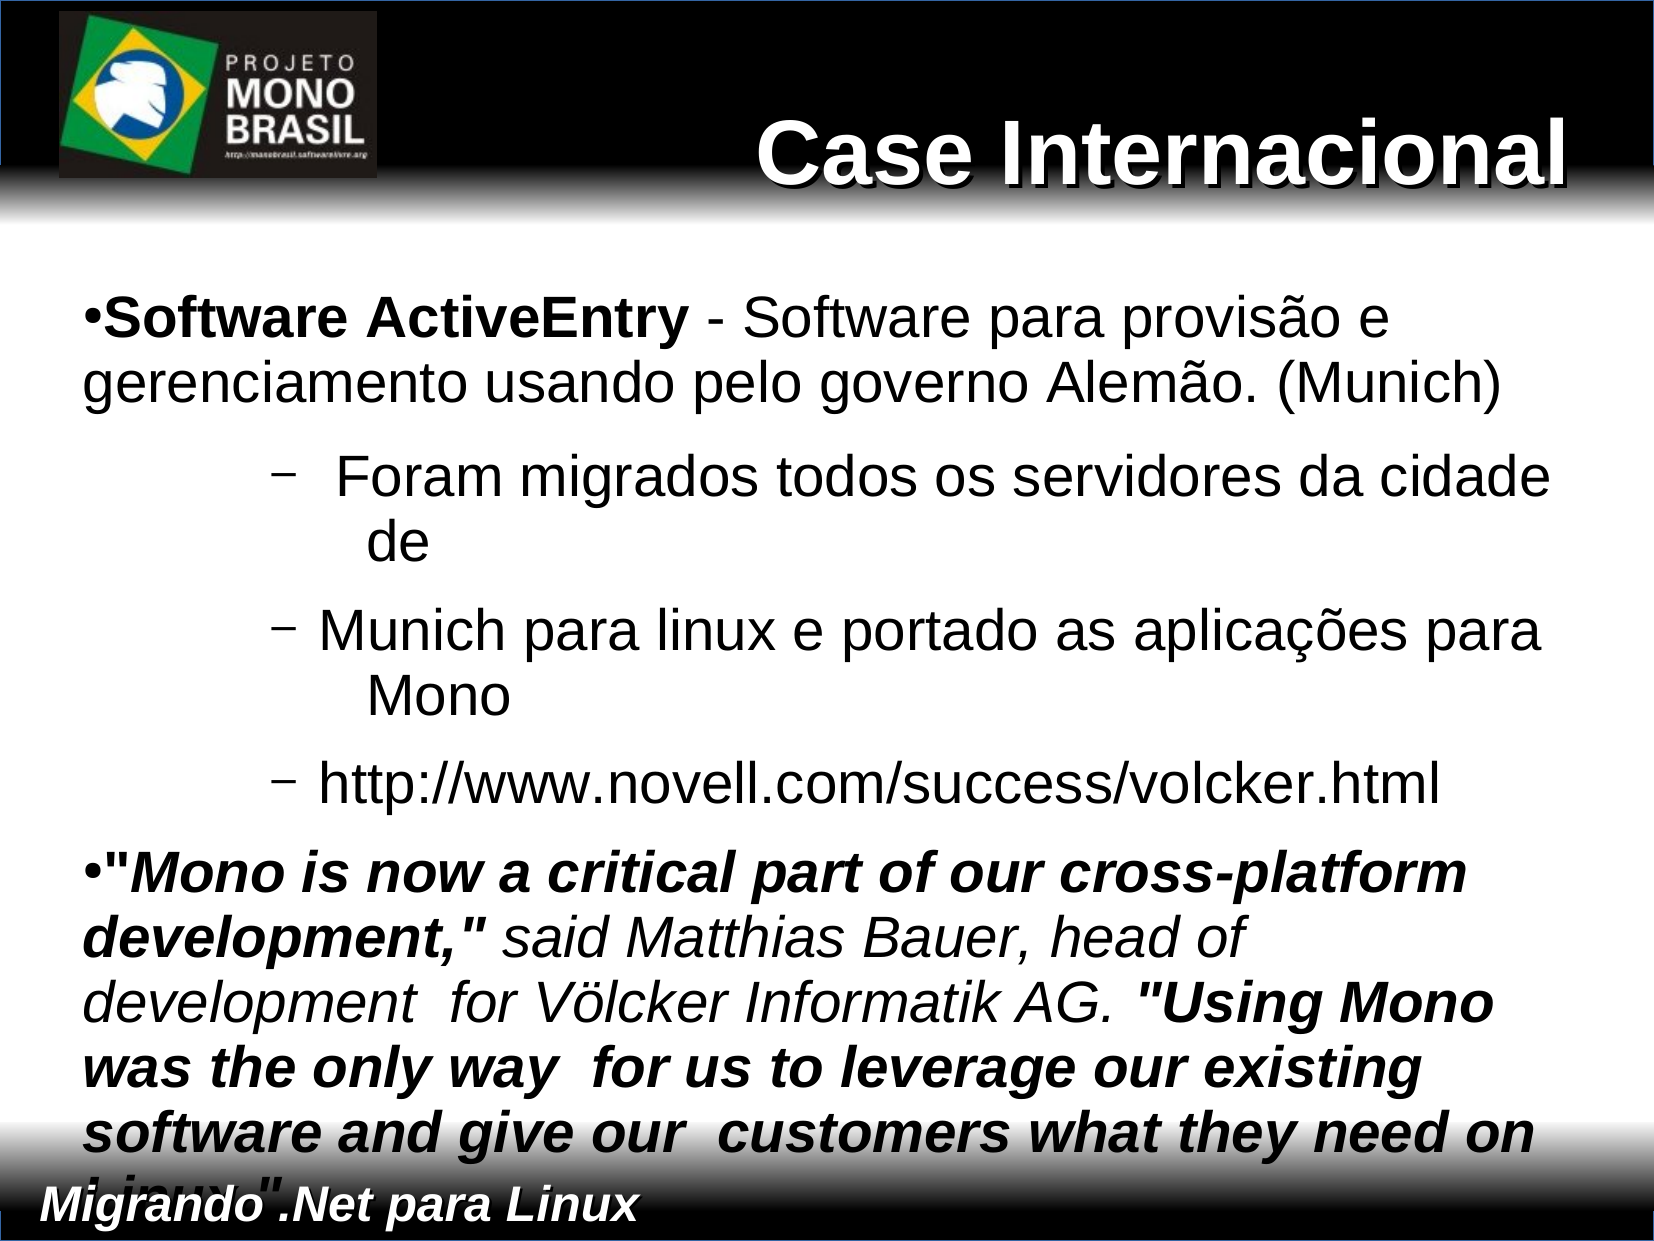

# Case Internacional
Software ActiveEntry - Software para provisão e gerenciamento usando pelo governo Alemão. (Munich)
 Foram migrados todos os servidores da cidade de
Munich para linux e portado as aplicações para Mono
http://www.novell.com/success/volcker.html
"Mono is now a critical part of our cross-platform development," said Matthias Bauer, head of development for Völcker Informatik AG. "Using Mono was the only way for us to leverage our existing software and give our customers what they need on Linux."
Migrando .Net para Linux